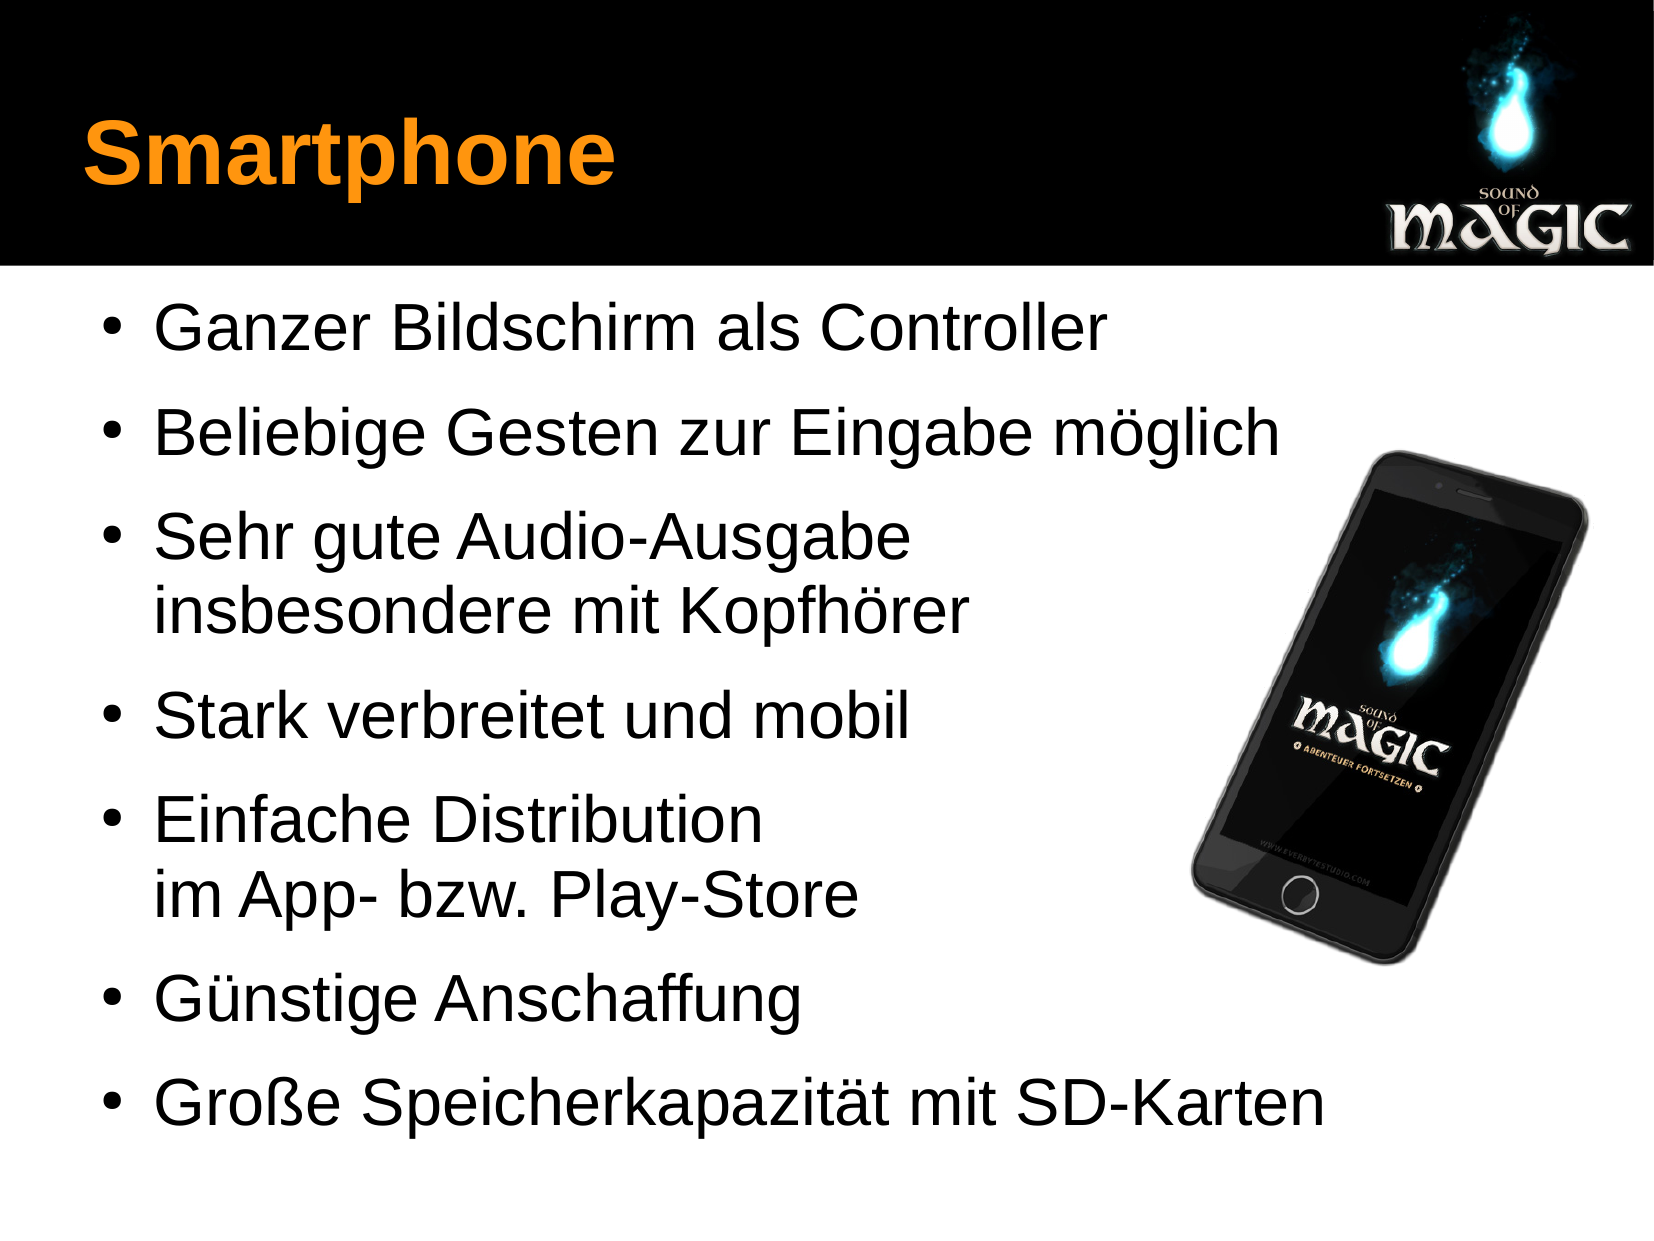

# Smartphone
Ganzer Bildschirm als Controller
Beliebige Gesten zur Eingabe möglich
Sehr gute Audio-Ausgabe
insbesondere mit Kopfhörer
Stark verbreitet und mobil
Einfache Distribution
im App- bzw. Play-Store
Günstige Anschaffung
Große Speicherkapazität mit SD-Karten